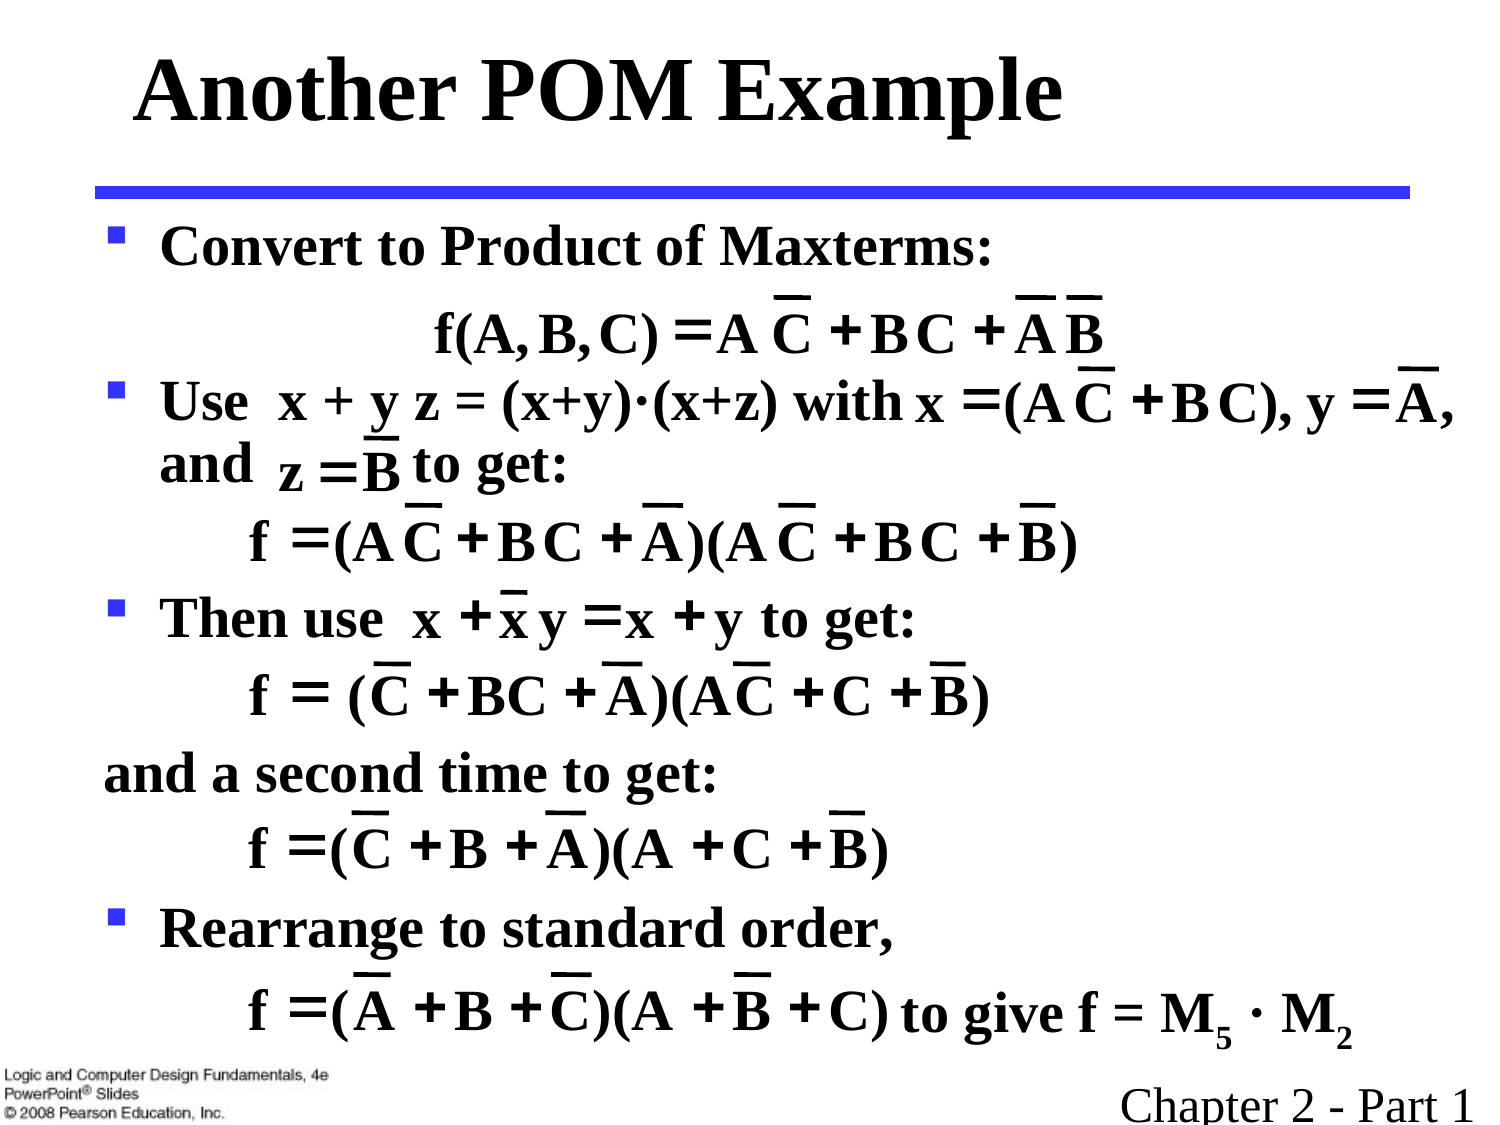

Another POM Example
# Convert to Product of Maxterms:
Use x + y z = (x+y)·(x+z) with , and to get:
Then use to get:
and a second time to get:
Rearrange to standard order,
 to give f = M5 · M2



f(A,
B,
C)
A
C
B
C
A
B



x
(A
C
B
C),
 y
A

z
B





f
(A
C
B
C
A
)(A
C
B
C
B
)



x
x
y
x
 y





f
(
C
BC
A
)(A
C
C
B
)





f
(
C
B
A
)(A
C
B
)





f
(
A
B
C
)(A
B
C)
49